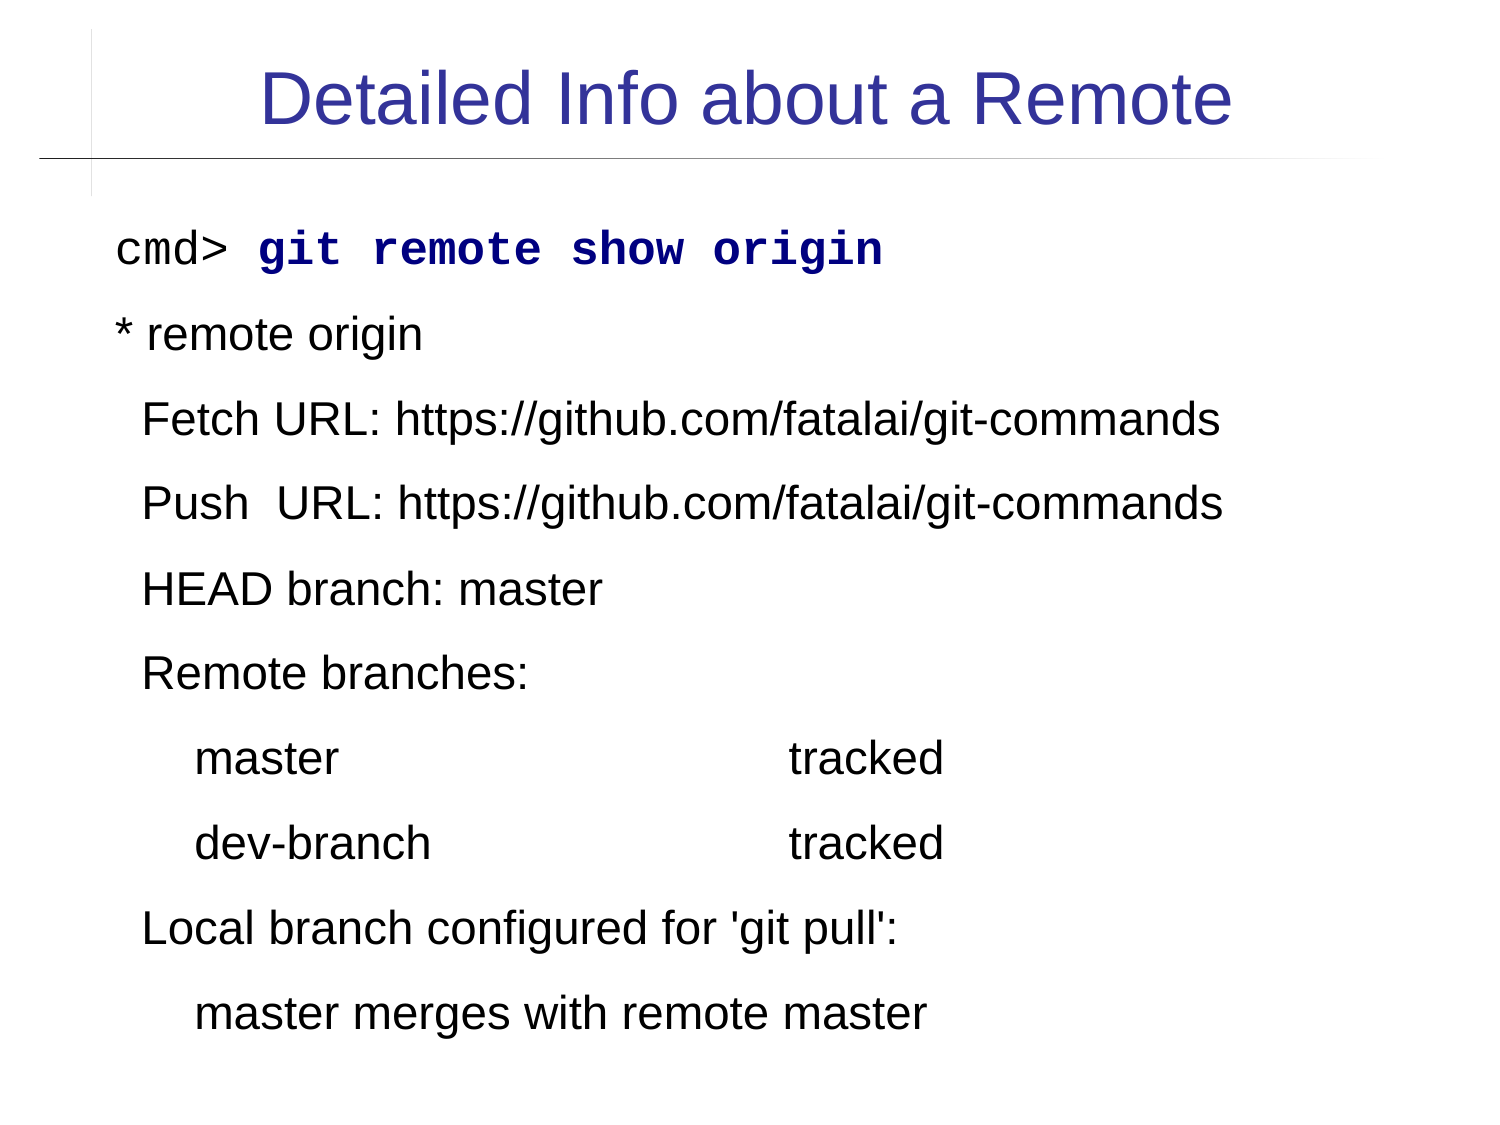

# Detailed Info about a Remote
cmd> git remote show origin
* remote origin
 Fetch URL: https://github.com/fatalai/git-commands
 Push URL: https://github.com/fatalai/git-commands
 HEAD branch: master
 Remote branches:
 master tracked
 dev-branch tracked
 Local branch configured for 'git pull':
 master merges with remote master